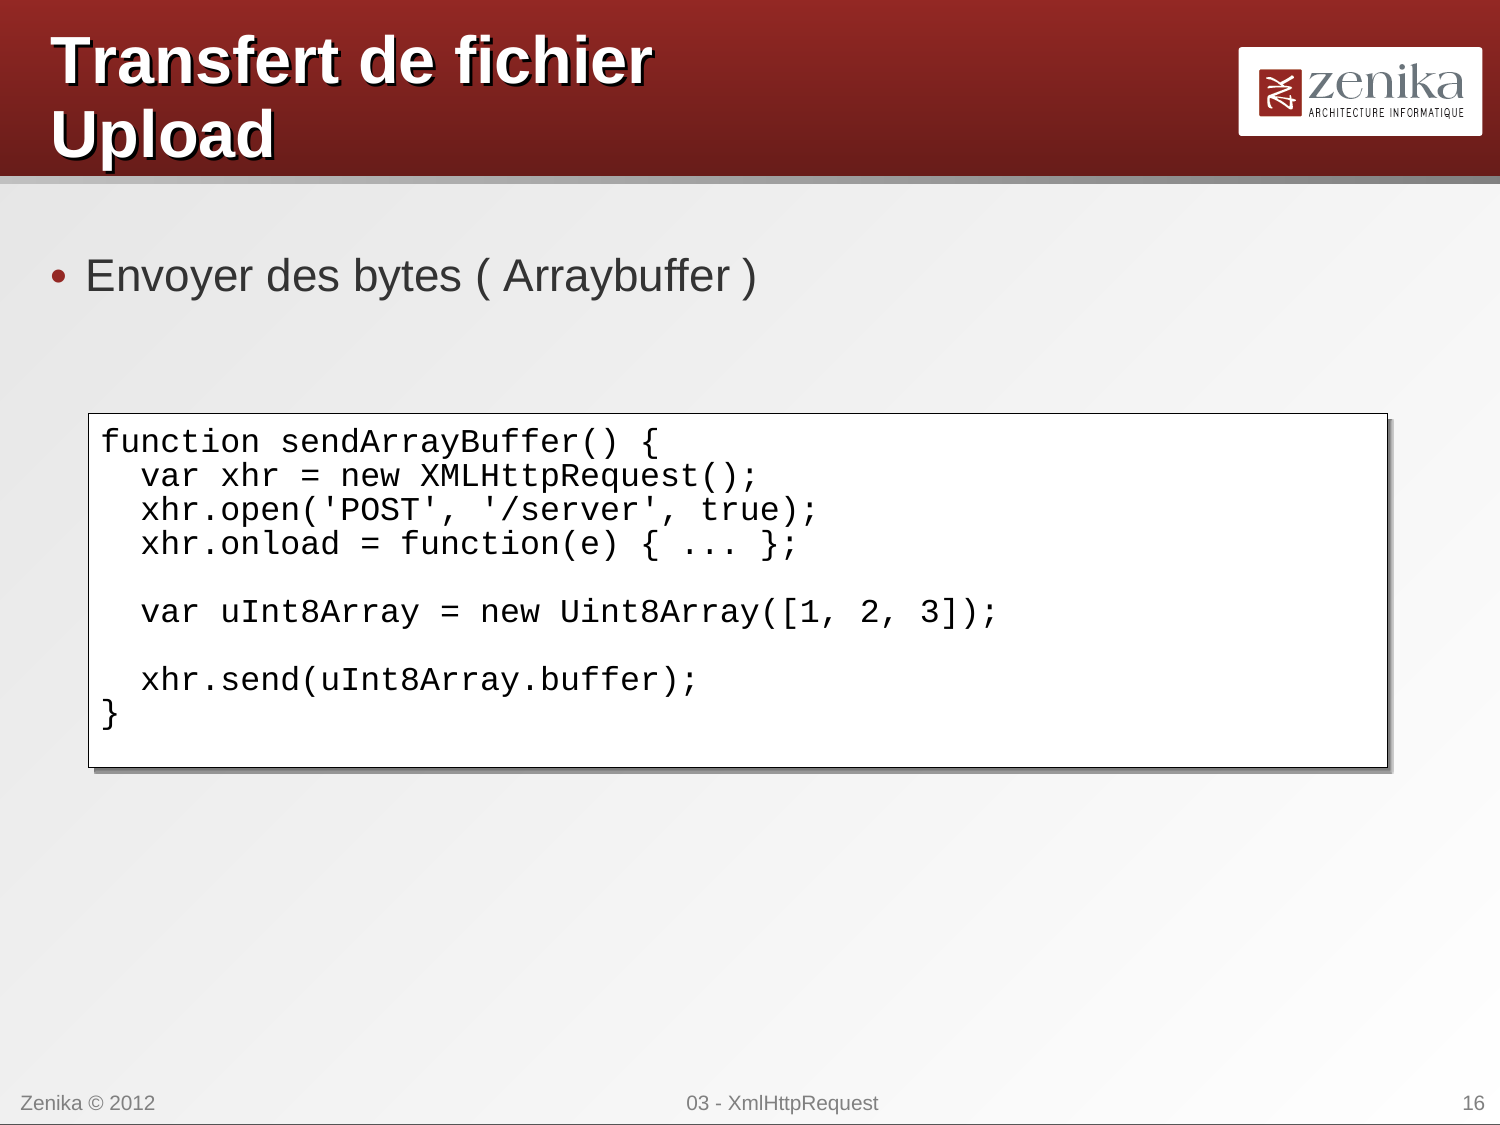

# Transfert de fichier Upload
Envoyer des bytes ( Arraybuffer )
function sendArrayBuffer() {
 var xhr = new XMLHttpRequest();
 xhr.open('POST', '/server', true);
 xhr.onload = function(e) { ... };
 var uInt8Array = new Uint8Array([1, 2, 3]);
 xhr.send(uInt8Array.buffer);
}